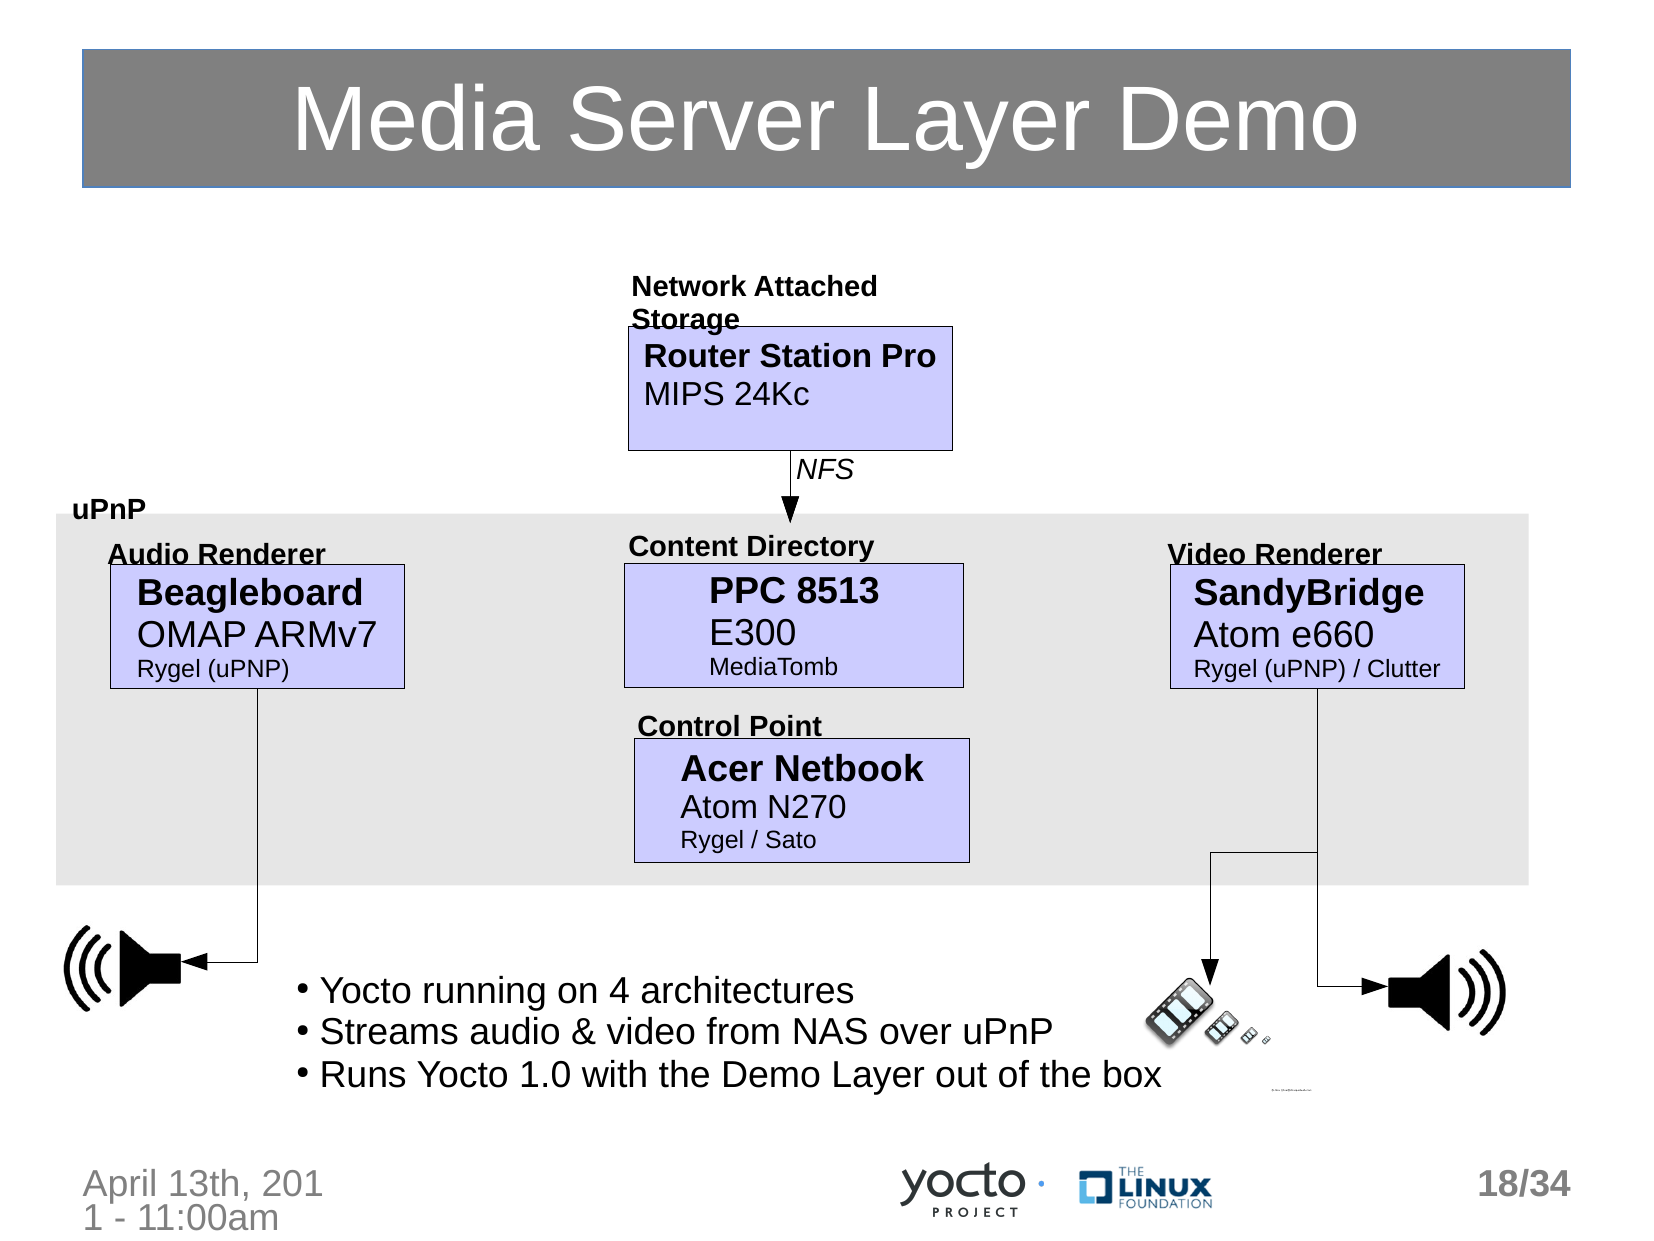

# Media Server Layer Demo
Network Attached Storage
Router Station Pro
MIPS 24Kc
NFS
uPnP
Content Directory
Audio Renderer
Video Renderer
PPC 8513
E300
MediaTomb
Beagleboard
OMAP ARMv7
Rygel (uPNP)
SandyBridge
Atom e660
Rygel (uPNP) / Clutter
Control Point
Acer Netbook
Atom N270
Rygel / Sato
 Yocto running on 4 architectures
 Streams audio & video from NAS over uPnP
 Runs Yocto 1.0 with the Demo Layer out of the box
April 13th, 2011 - 11:00am
18